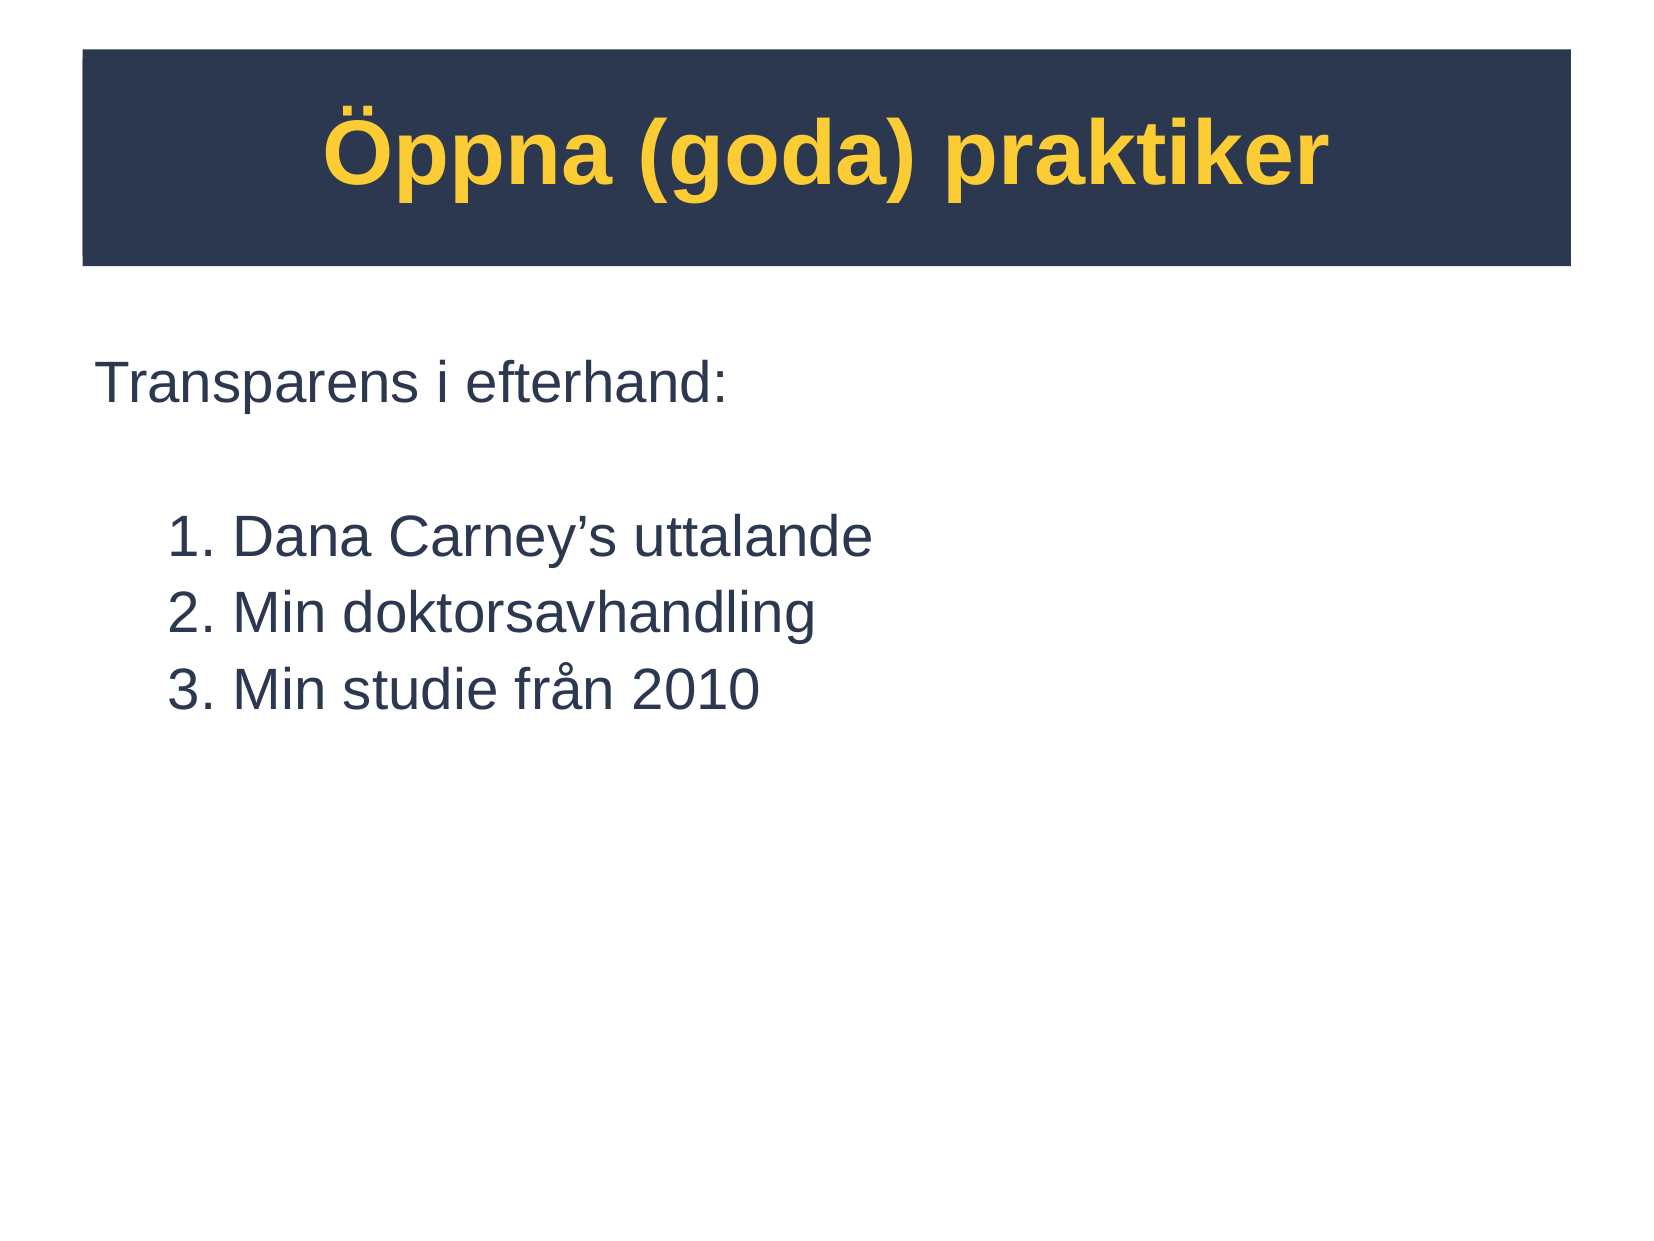

Öppna (goda) praktiker
# Transparens i efterhand
Transparens i efterhand:
1. Dana Carney’s uttalande
2. Min doktorsavhandling
3. Min studie från 2010